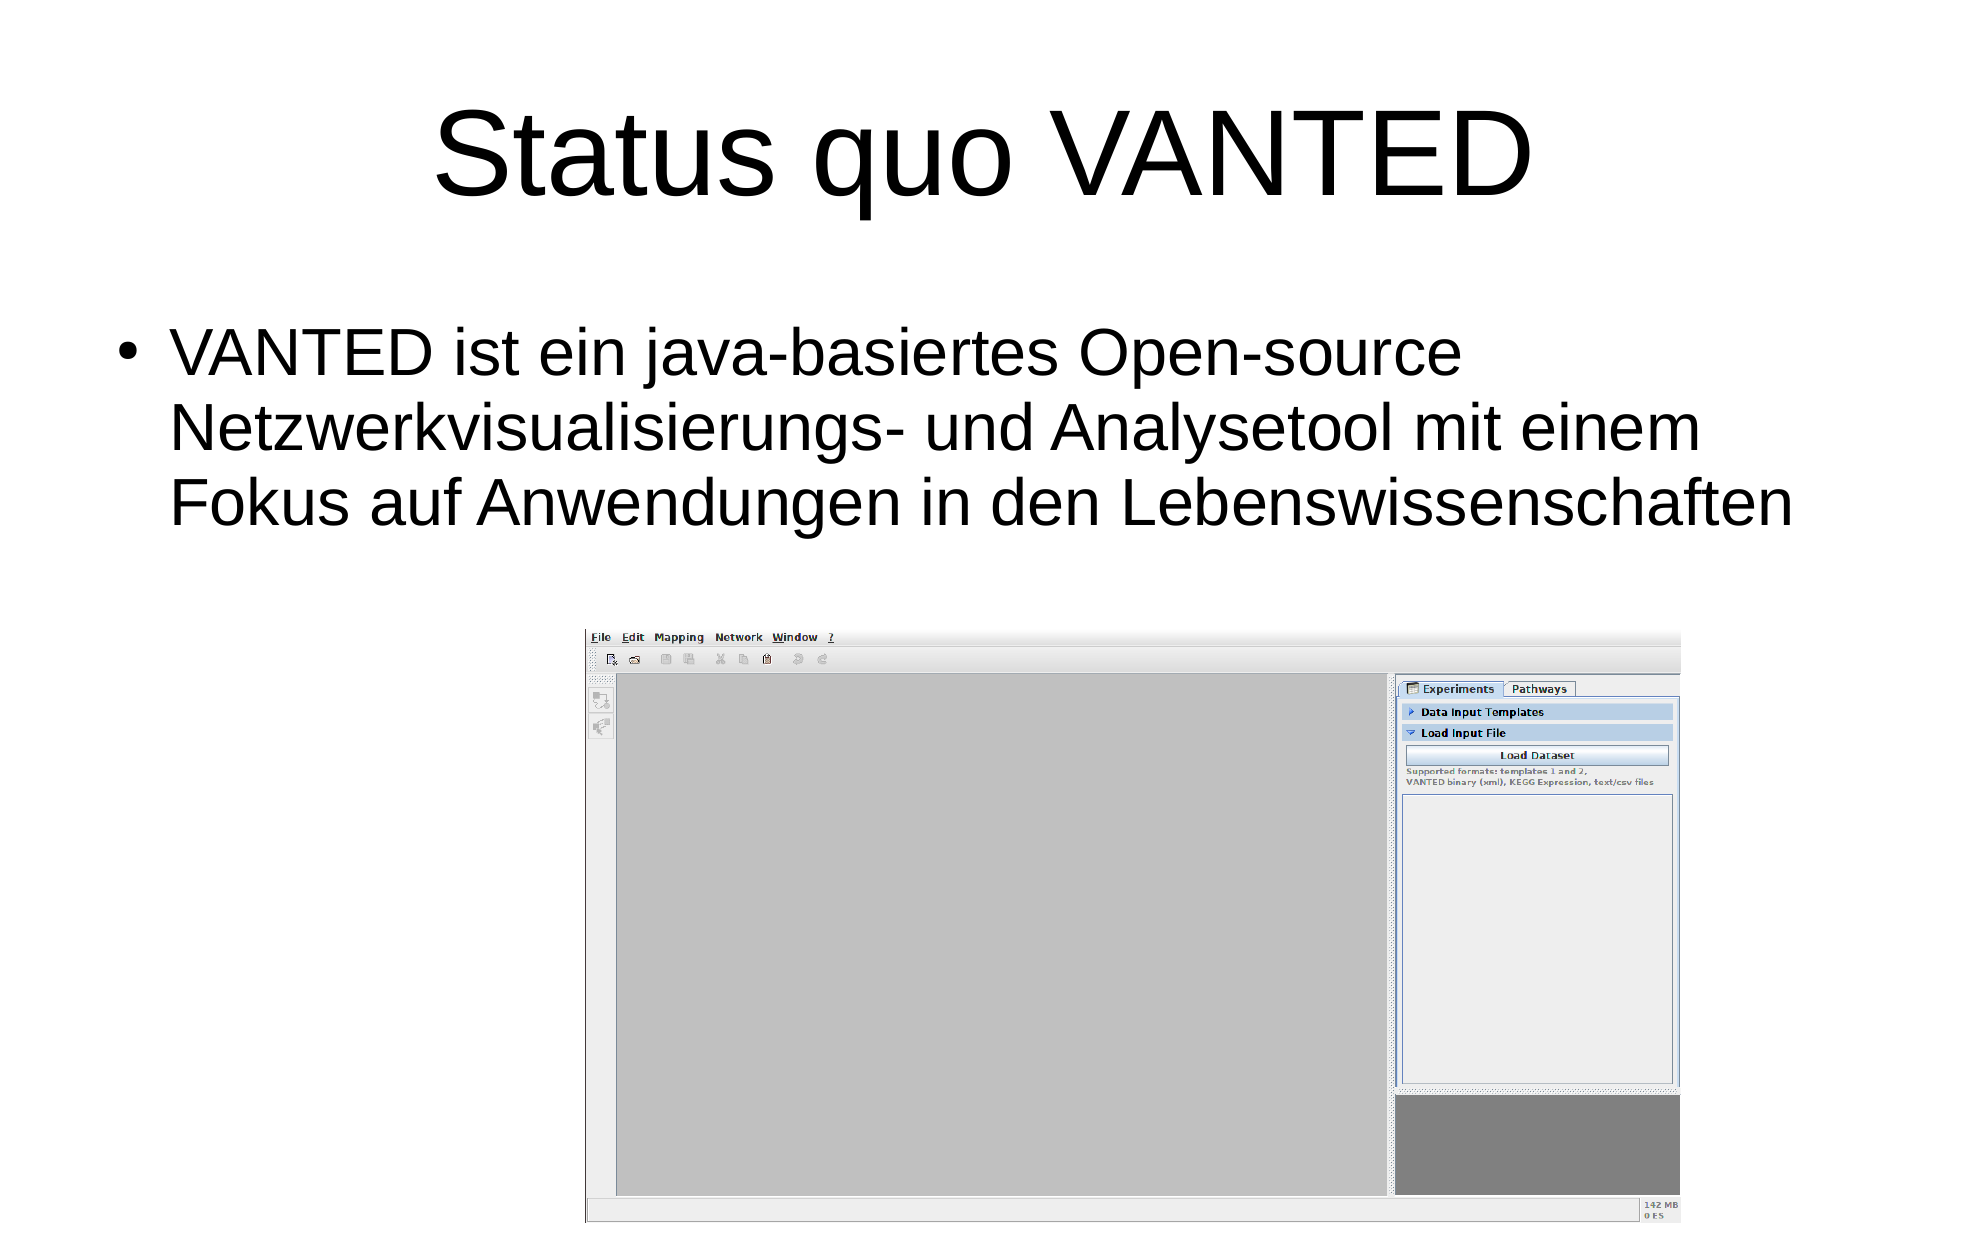

# Status quo VANTED
VANTED ist ein java-basiertes Open-source Netzwerkvisualisierungs- und Analysetool mit einem Fokus auf Anwendungen in den Lebenswissenschaften